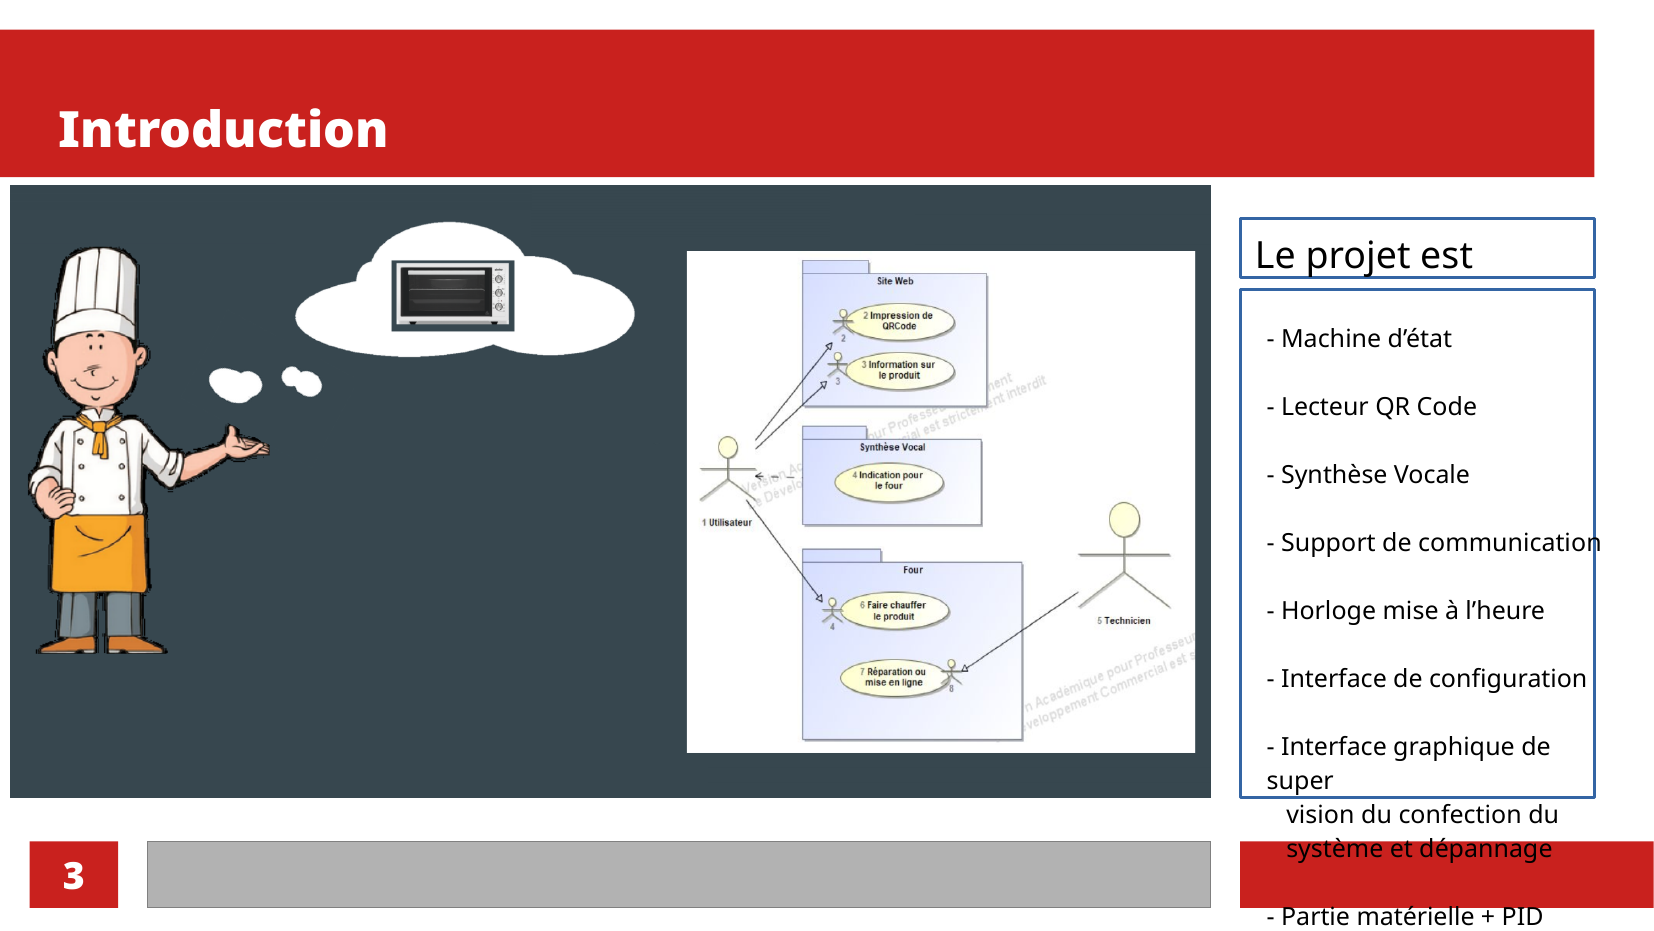

# Introduction
Le projet est divisé :
- Machine d’état
- Lecteur QR Code
- Synthèse Vocale
- Support de communication
- Horloge mise à l’heure
- Interface de configuration
- Interface graphique de super
 vision du confection du
 système et dépannage
- Partie matérielle + PID
3